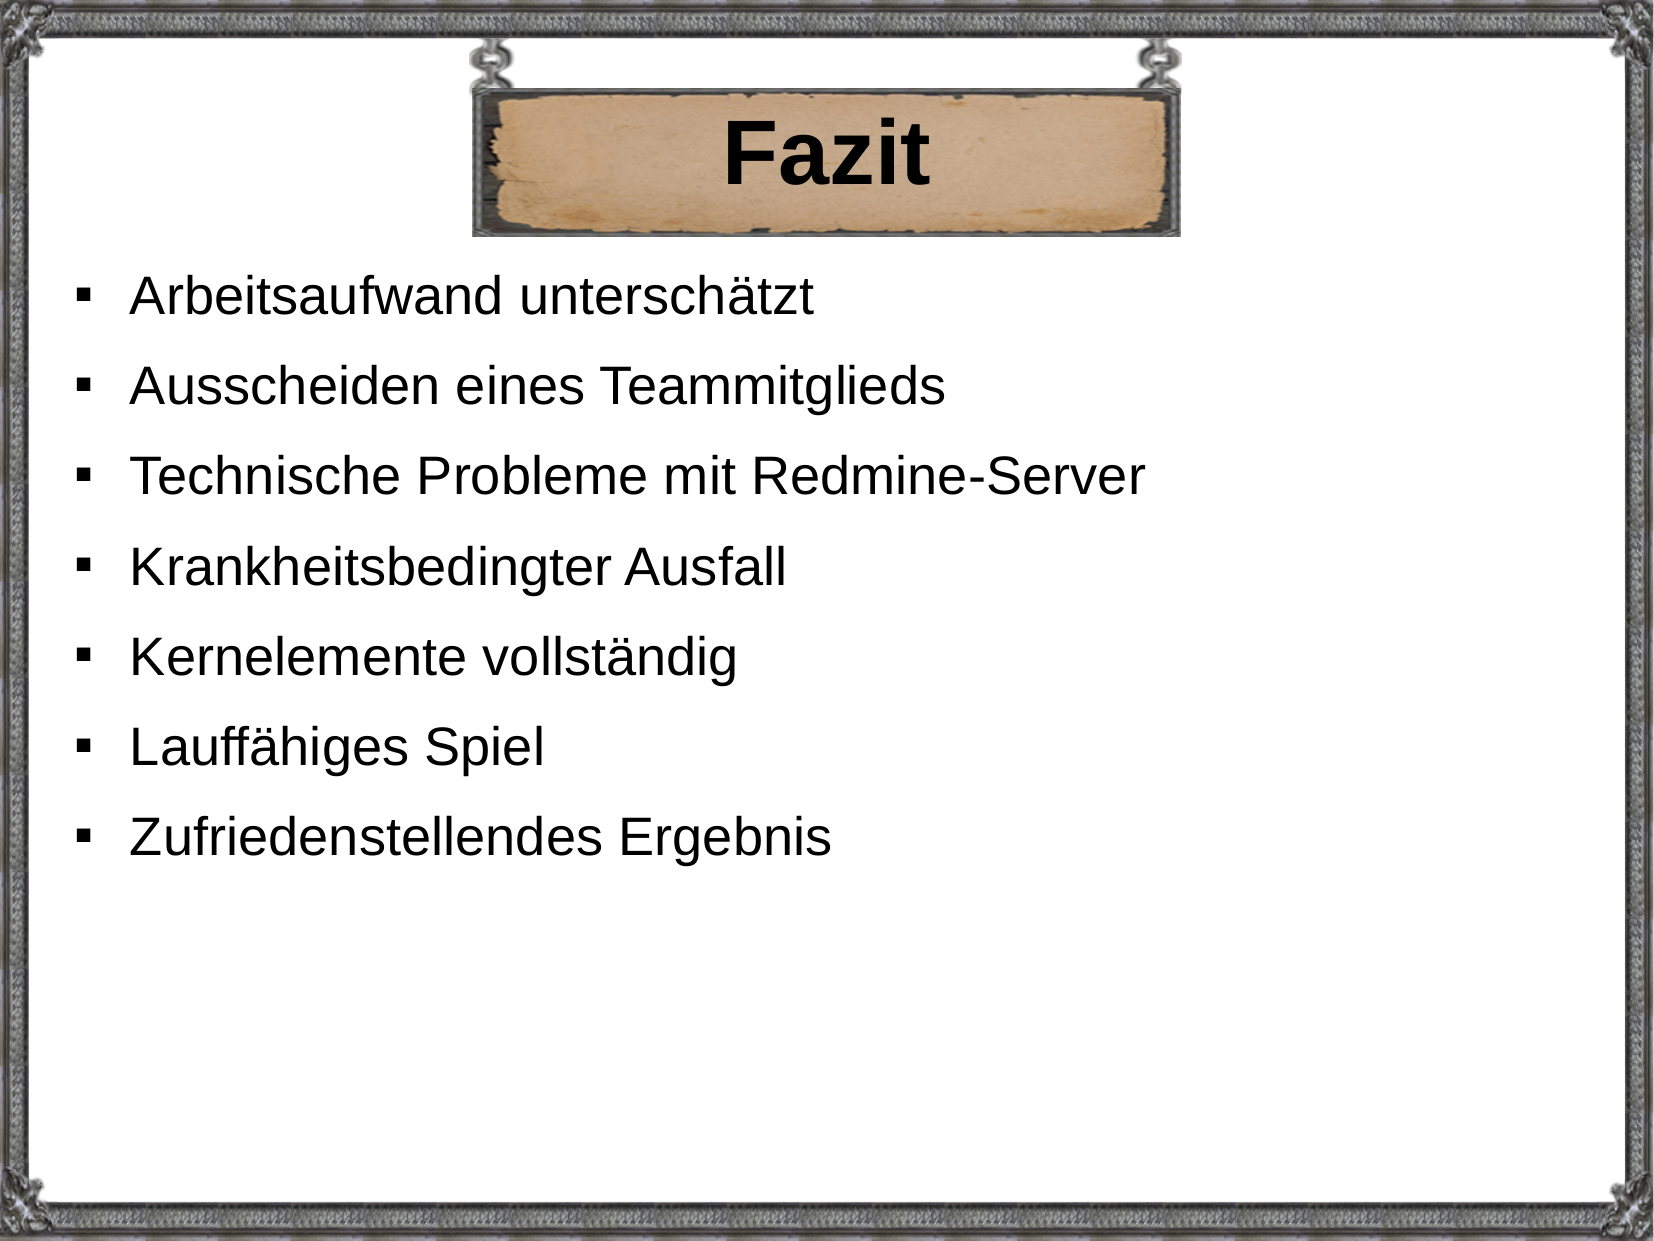

# Fazit
Arbeitsaufwand unterschätzt
Ausscheiden eines Teammitglieds
Technische Probleme mit Redmine-Server
Krankheitsbedingter Ausfall
Kernelemente vollständig
Lauffähiges Spiel
Zufriedenstellendes Ergebnis